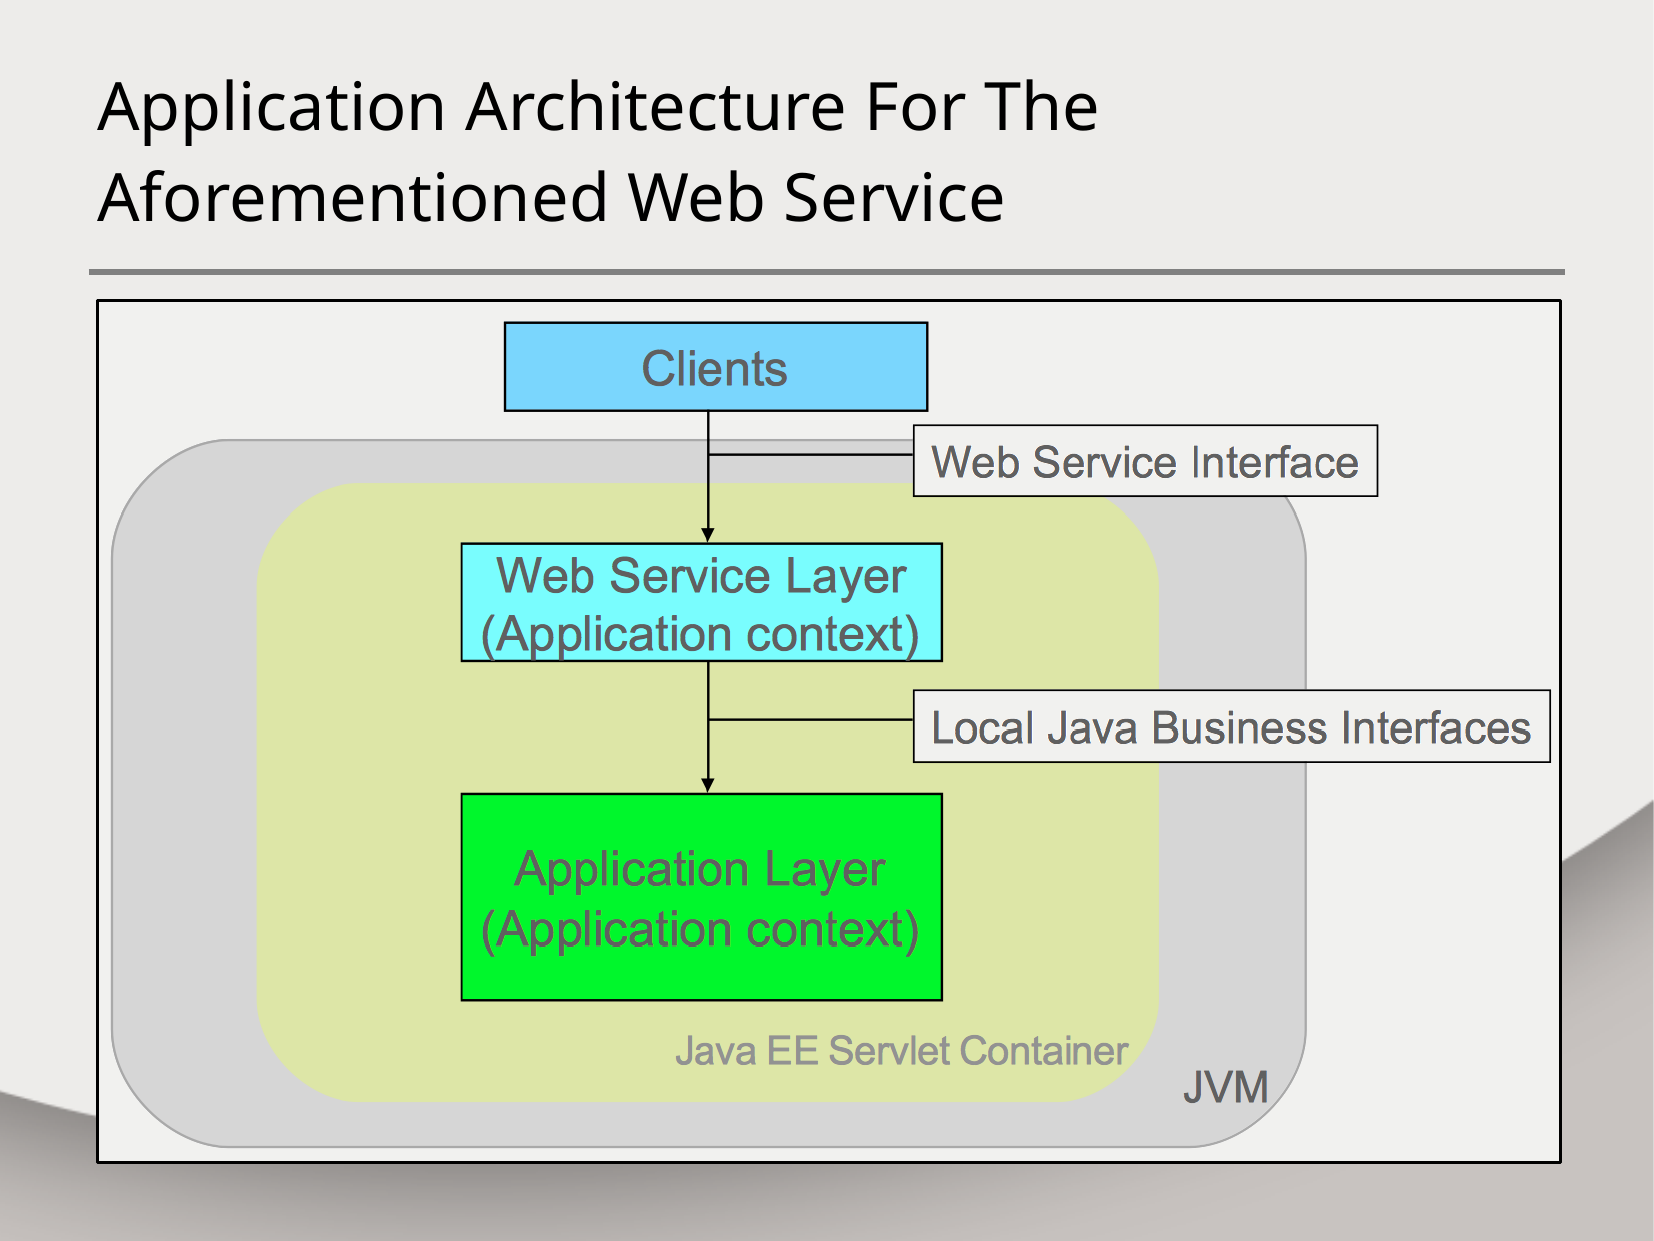

# Application Architecture For The Aforementioned Web Service